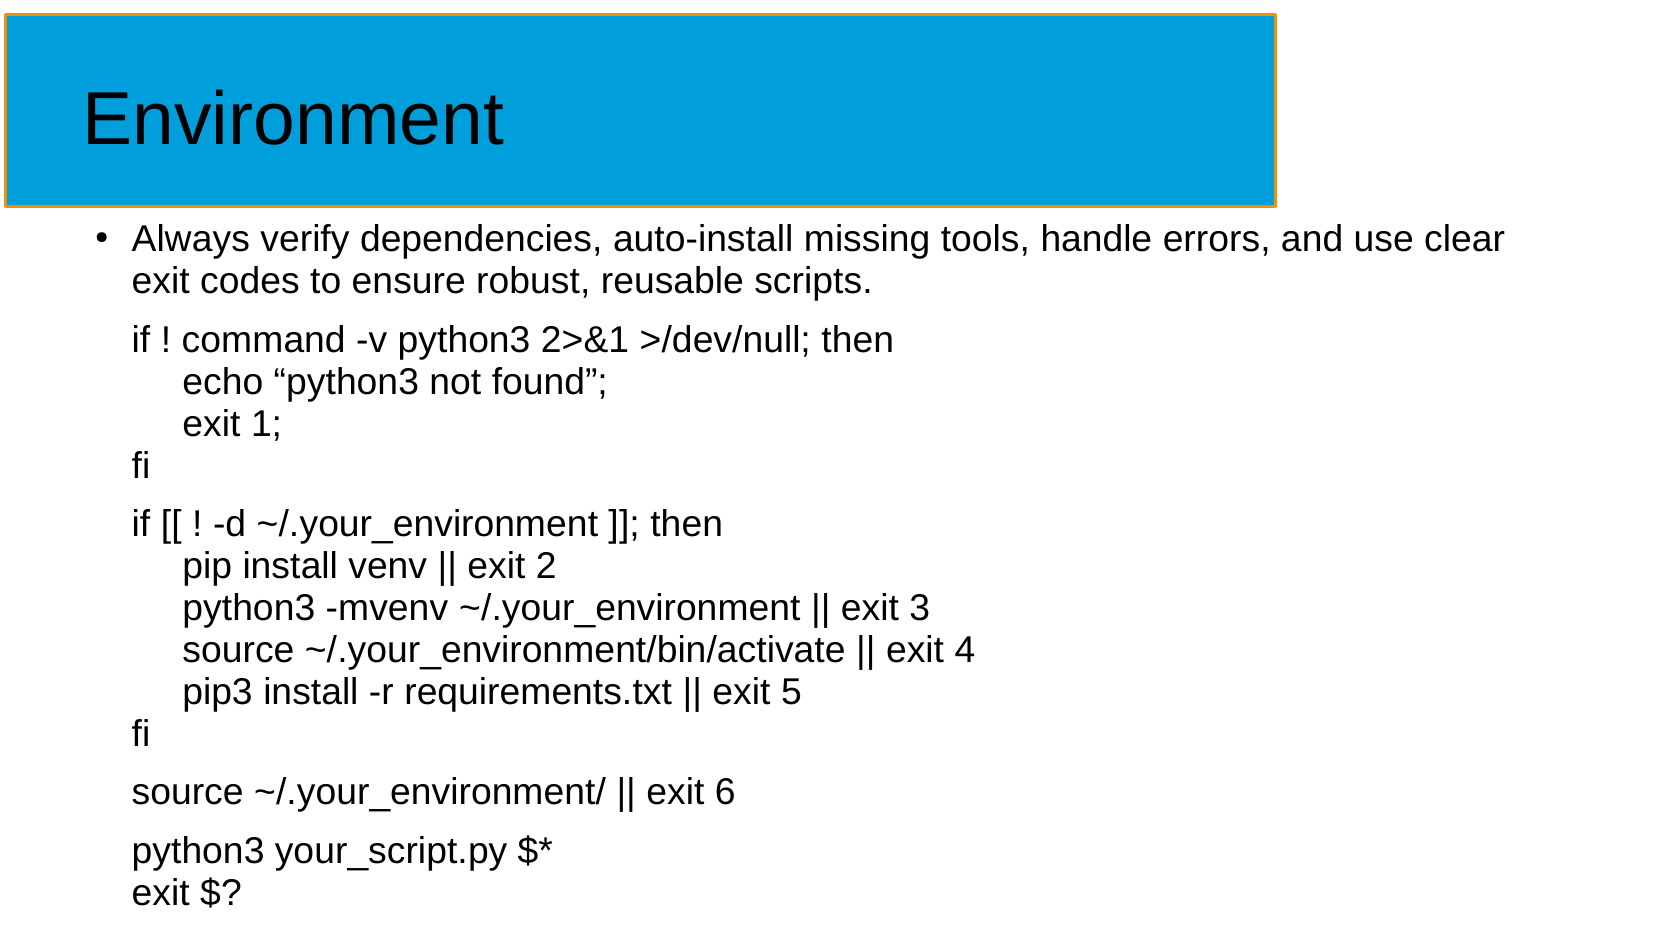

# Environment
Always verify dependencies, auto-install missing tools, handle errors, and use clear exit codes to ensure robust, reusable scripts.
if ! command -v python3 2>&1 >/dev/null; then
	echo “python3 not found”;
	exit 1;
fi
if [[ ! -d ~/.your_environment ]]; then
	pip install venv || exit 2
	python3 -mvenv ~/.your_environment || exit 3
	source ~/.your_environment/bin/activate || exit 4
	pip3 install -r requirements.txt || exit 5
fi
source ~/.your_environment/ || exit 6
python3 your_script.py $*
exit $?